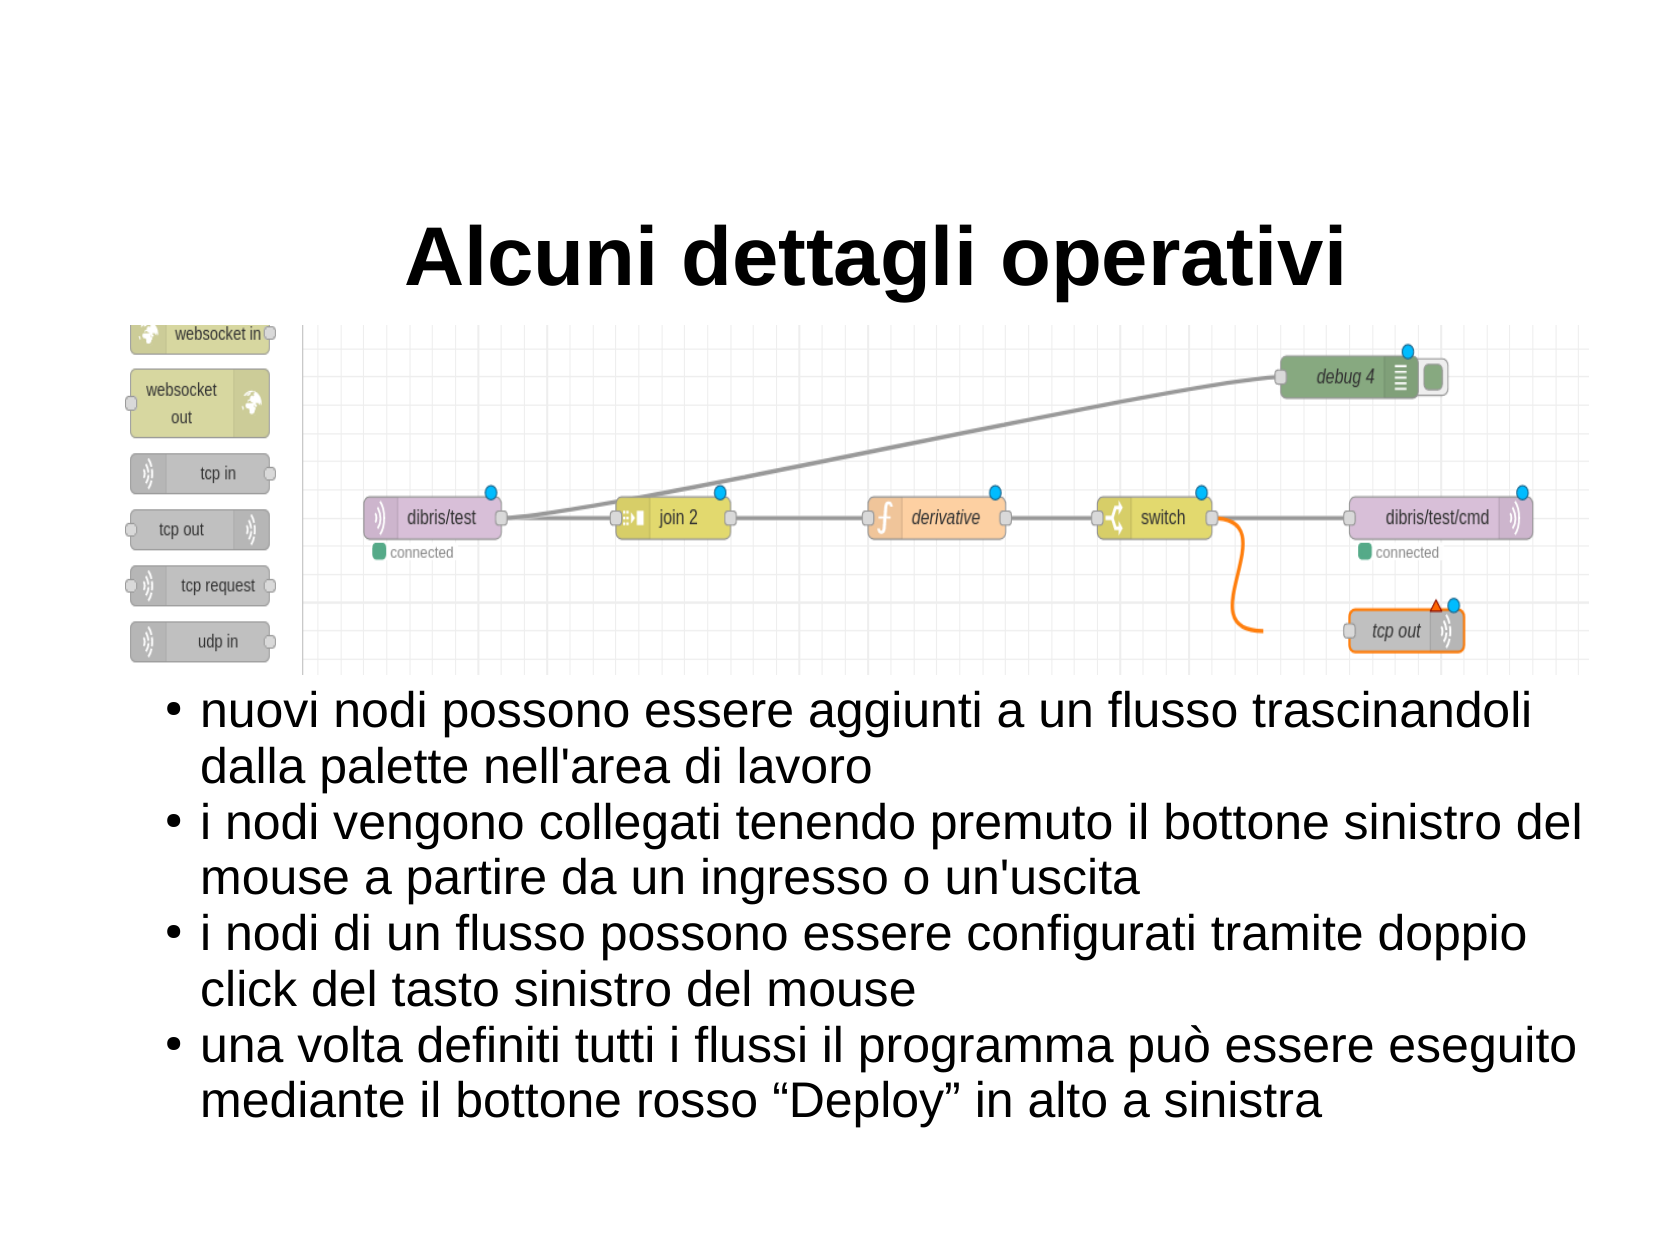

Alcuni dettagli operativi
nuovi nodi possono essere aggiunti a un flusso trascinandoli dalla palette nell'area di lavoro
i nodi vengono collegati tenendo premuto il bottone sinistro del mouse a partire da un ingresso o un'uscita
i nodi di un flusso possono essere configurati tramite doppio click del tasto sinistro del mouse
una volta definiti tutti i flussi il programma può essere eseguito mediante il bottone rosso “Deploy” in alto a sinistra